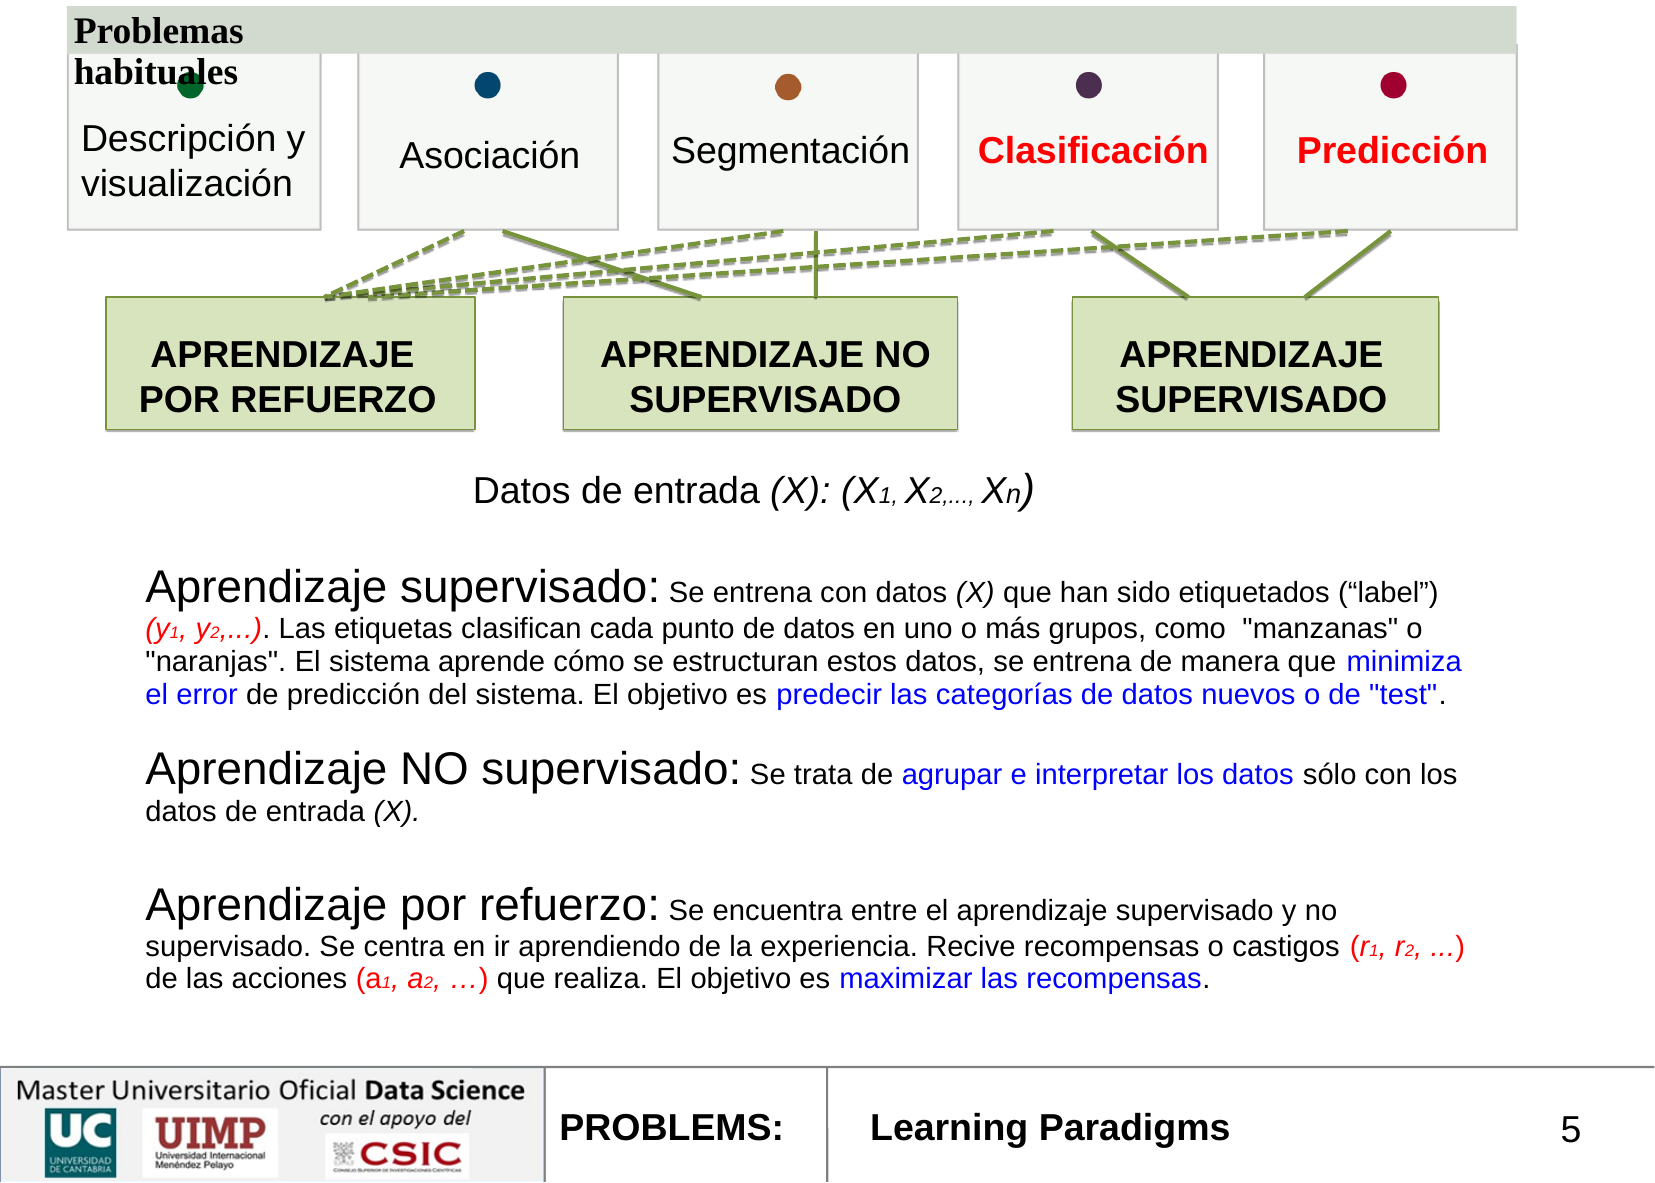

Problemas habituales
Descripción y visualización
Segmentación
Clasificación
Predicción
Asociación
APRENDIZAJE
POR REFUERZO
APRENDIZAJE NO SUPERVISADO
APRENDIZAJE SUPERVISADO
Datos de entrada (X): (X1, X2,..., Xn)
Aprendizaje supervisado: Se entrena con datos (X) que han sido etiquetados (“label”) (y1, y2,...). Las etiquetas clasifican cada punto de datos en uno o más grupos, como "manzanas" o "naranjas". El sistema aprende cómo se estructuran estos datos, se entrena de manera que minimiza el error de predicción del sistema. El objetivo es predecir las categorías de datos nuevos o de "test".
Aprendizaje NO supervisado: Se trata de agrupar e interpretar los datos sólo con los datos de entrada (X).
Aprendizaje por refuerzo: Se encuentra entre el aprendizaje supervisado y no supervisado. Se centra en ir aprendiendo de la experiencia. Recive recompensas o castigos (r1, r2, ...) de las acciones (a1, a2, …) que realiza. El objetivo es maximizar las recompensas.
Learning Paradigms